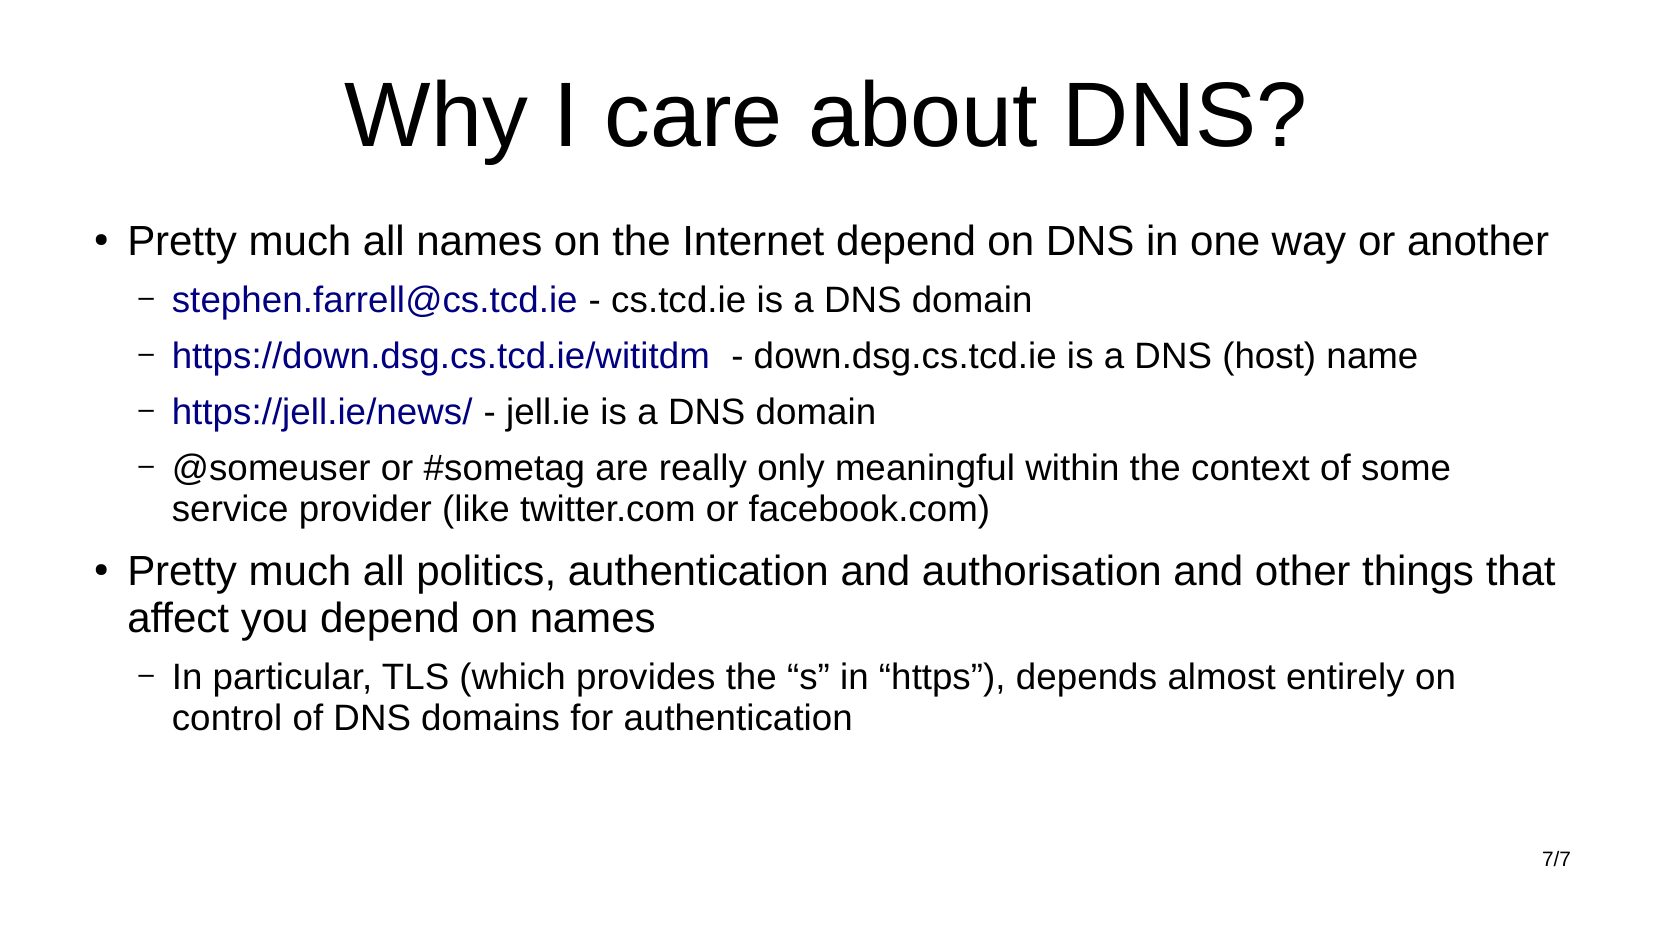

# Why I care about DNS?
Pretty much all names on the Internet depend on DNS in one way or another
stephen.farrell@cs.tcd.ie - cs.tcd.ie is a DNS domain
https://down.dsg.cs.tcd.ie/wititdm - down.dsg.cs.tcd.ie is a DNS (host) name
https://jell.ie/news/ - jell.ie is a DNS domain
@someuser or #sometag are really only meaningful within the context of some service provider (like twitter.com or facebook.com)
Pretty much all politics, authentication and authorisation and other things that affect you depend on names
In particular, TLS (which provides the “s” in “https”), depends almost entirely on control of DNS domains for authentication
7